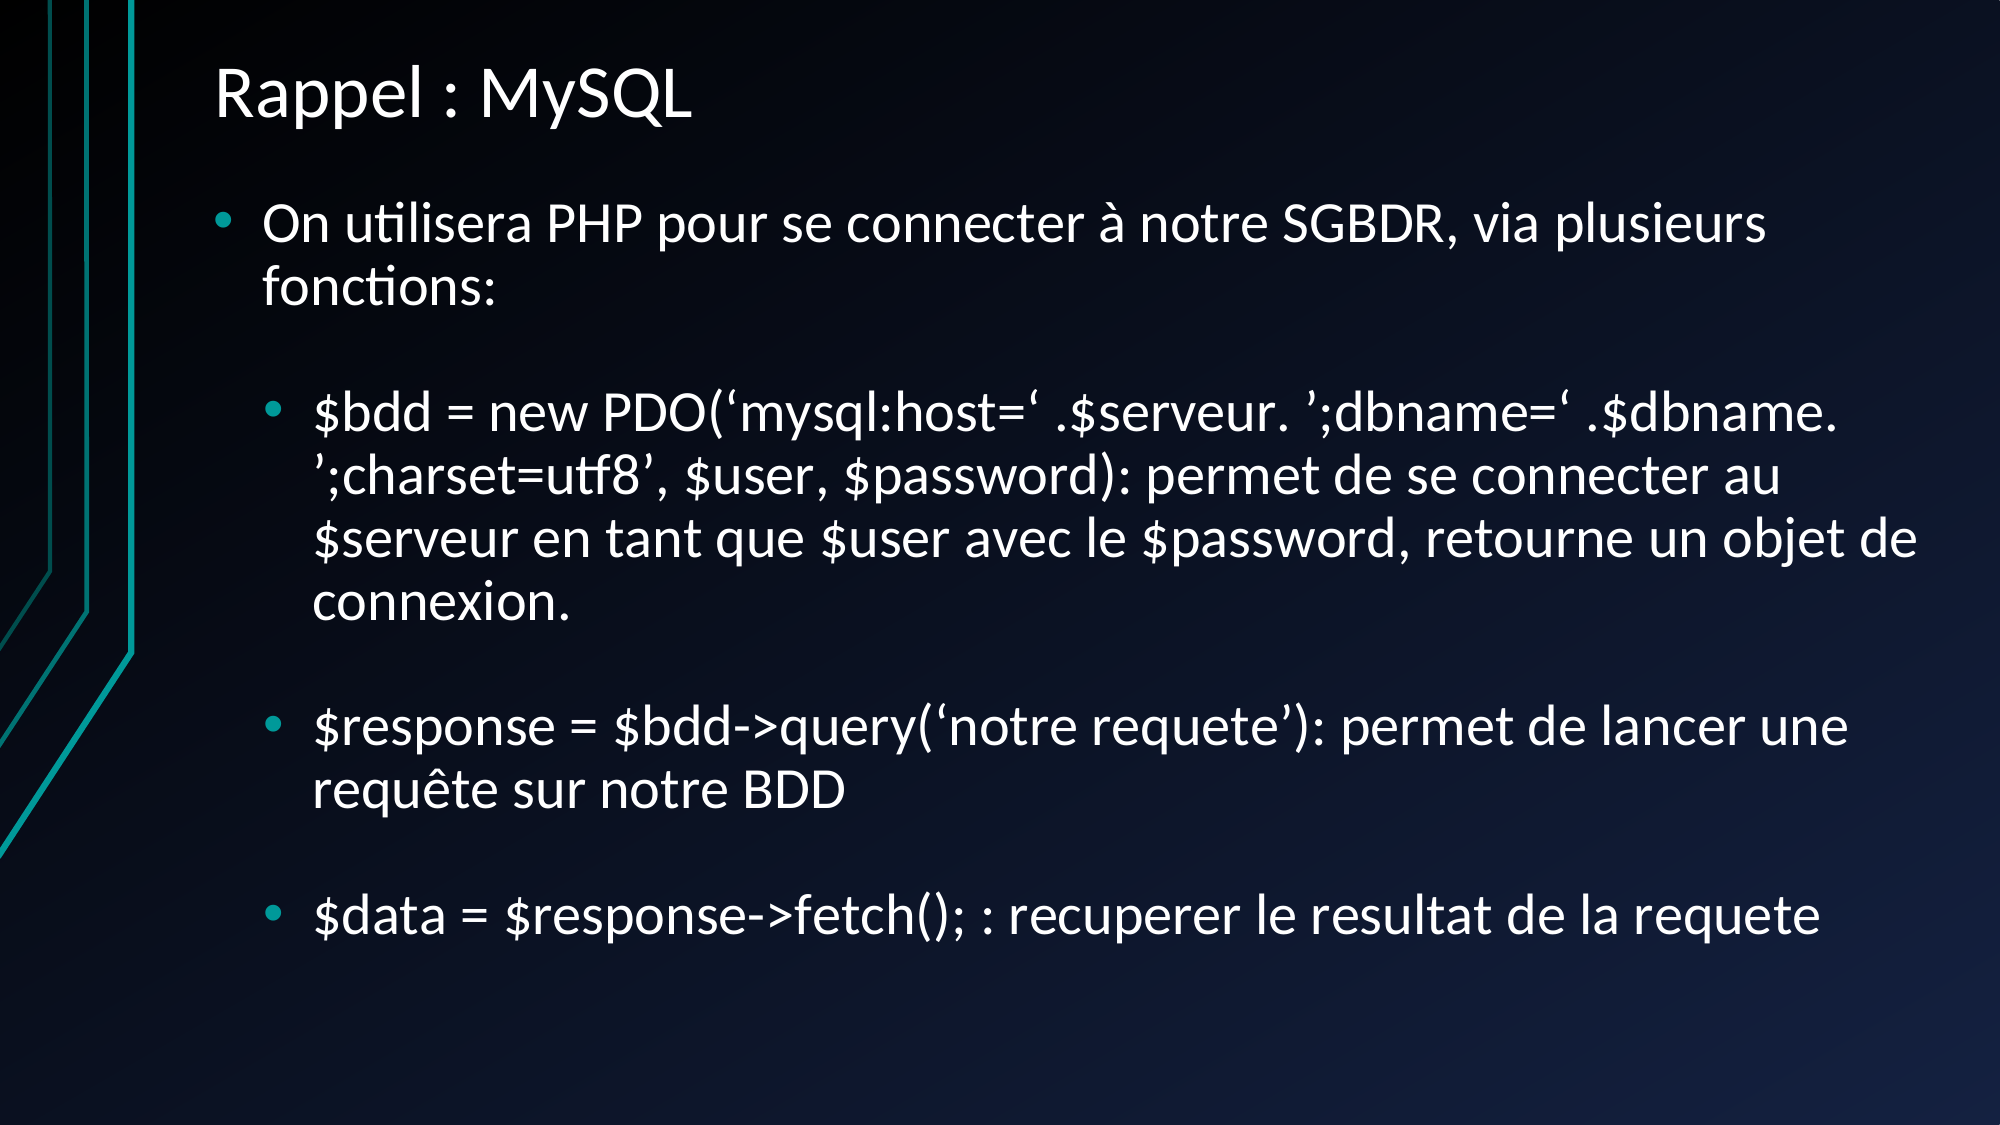

Rappel : MySQL
On utilisera PHP pour se connecter à notre SGBDR, via plusieurs fonctions:
$bdd = new PDO(‘mysql:host=‘ .$serveur. ’;dbname=‘ .$dbname. ’;charset=utf8’, $user, $password): permet de se connecter au $serveur en tant que $user avec le $password, retourne un objet de connexion.
$response = $bdd->query(‘notre requete’): permet de lancer une requête sur notre BDD
$data = $response->fetch(); : recuperer le resultat de la requete